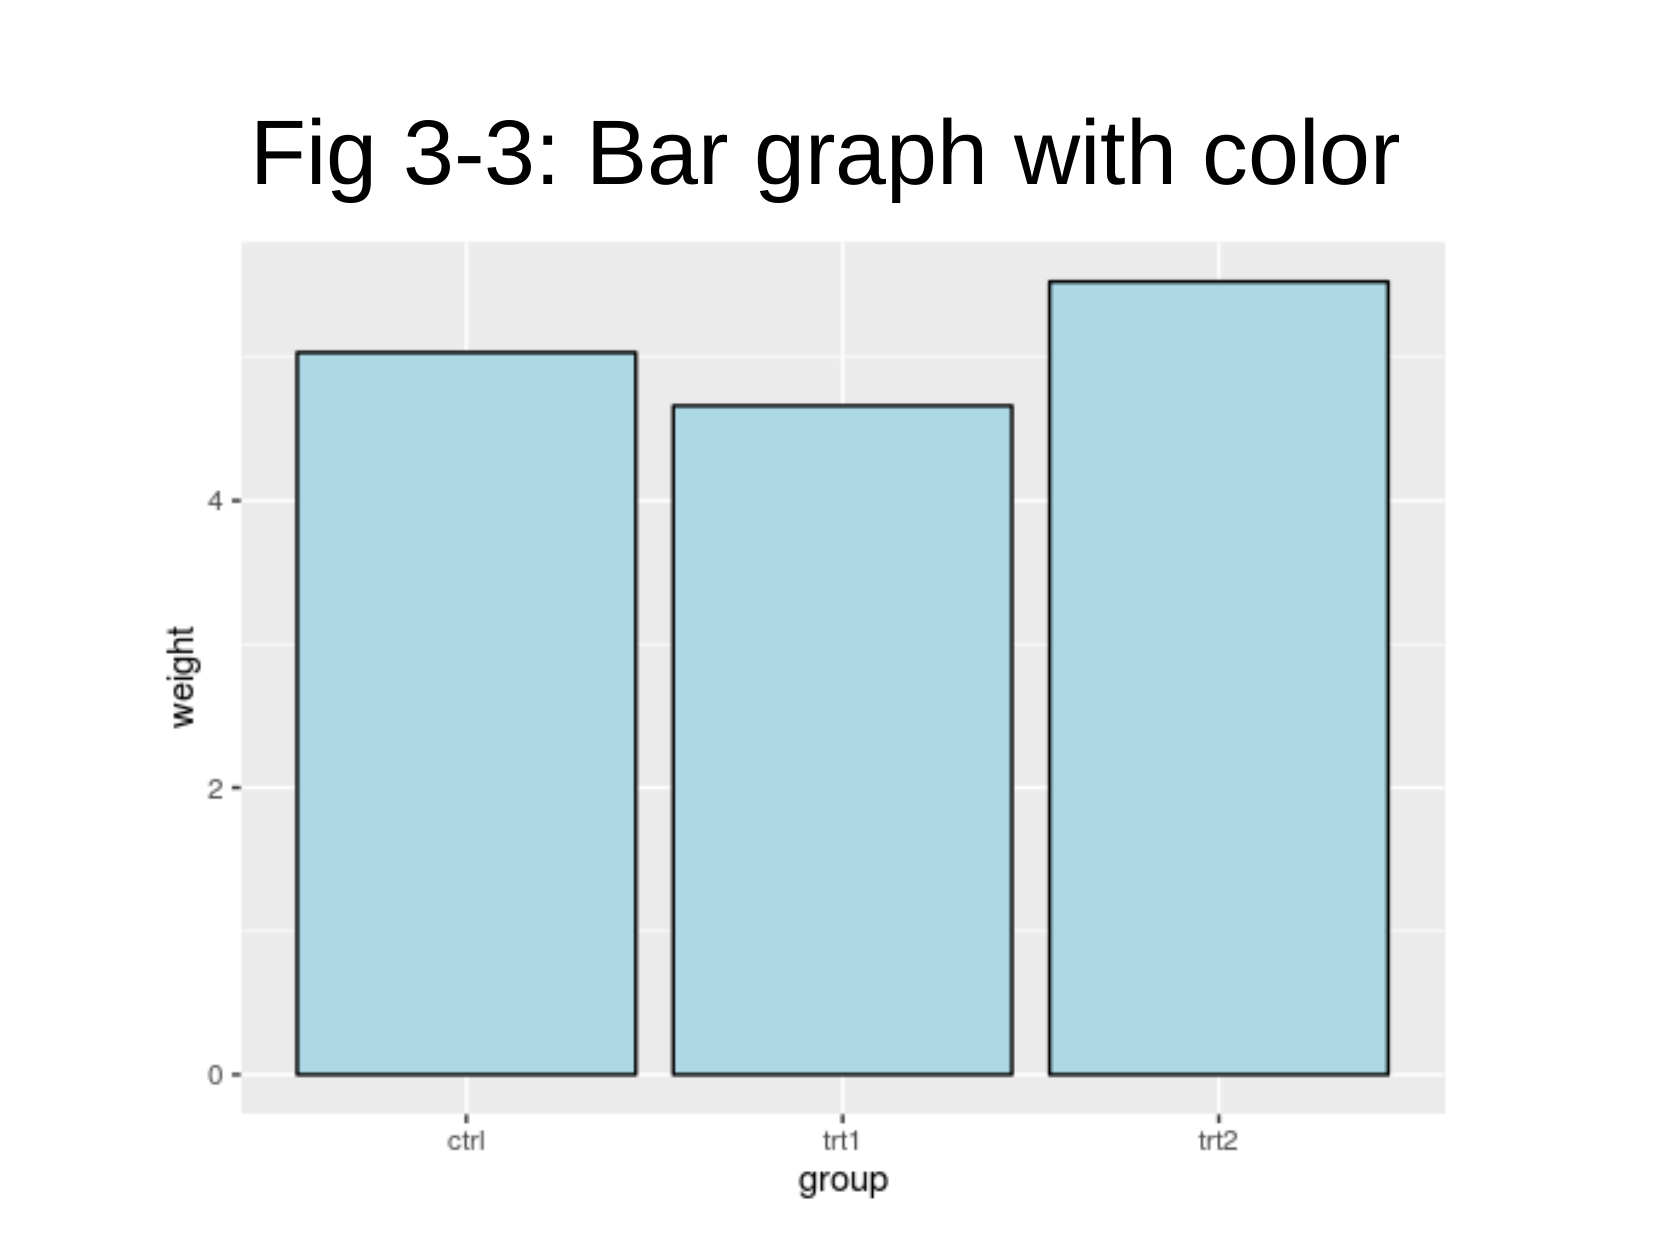

# Fig 3-3: Bar graph with color